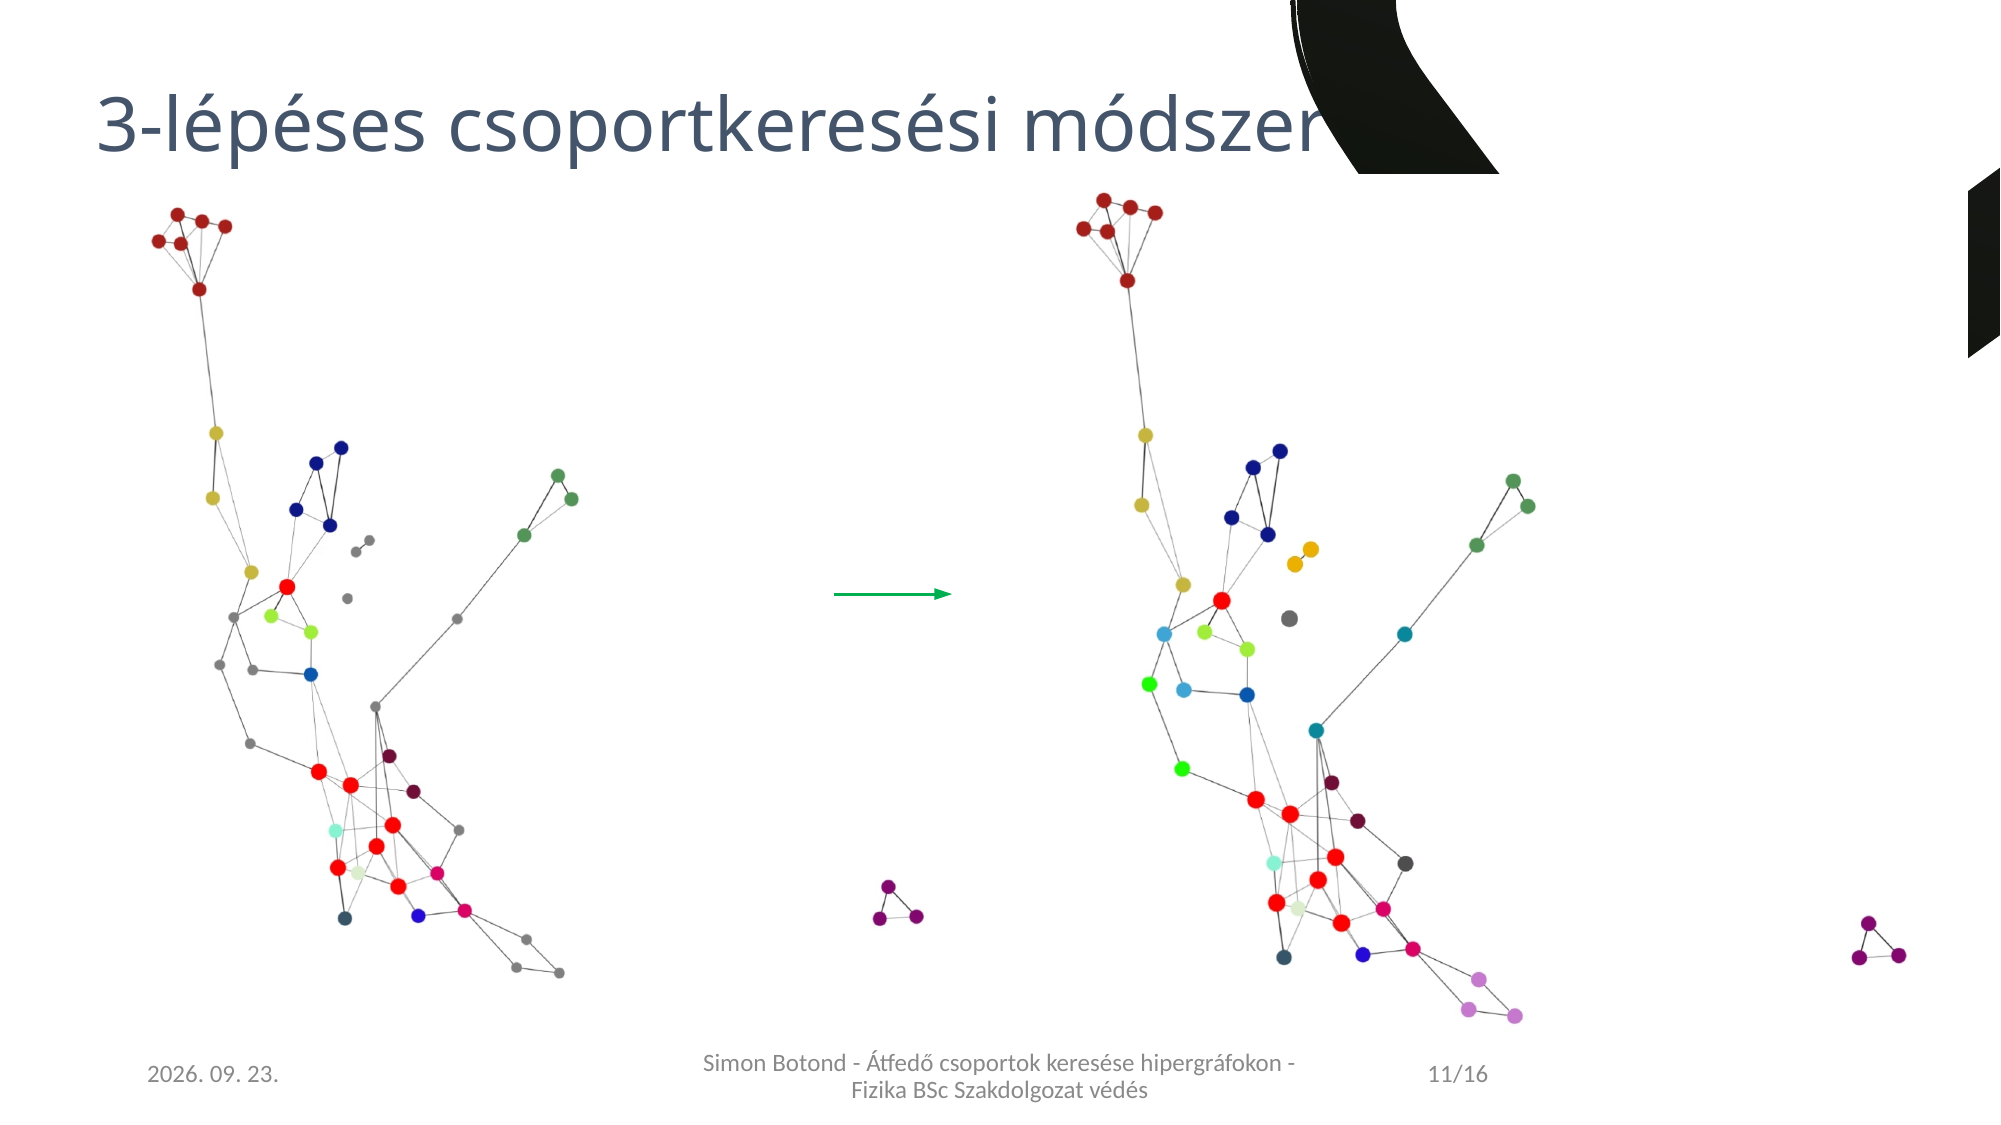

# 3-lépéses csoportkeresési módszer
Simon Botond - Átfedő csoportok keresése hipergráfokon - Fizika BSc Szakdolgozat védés
11/16